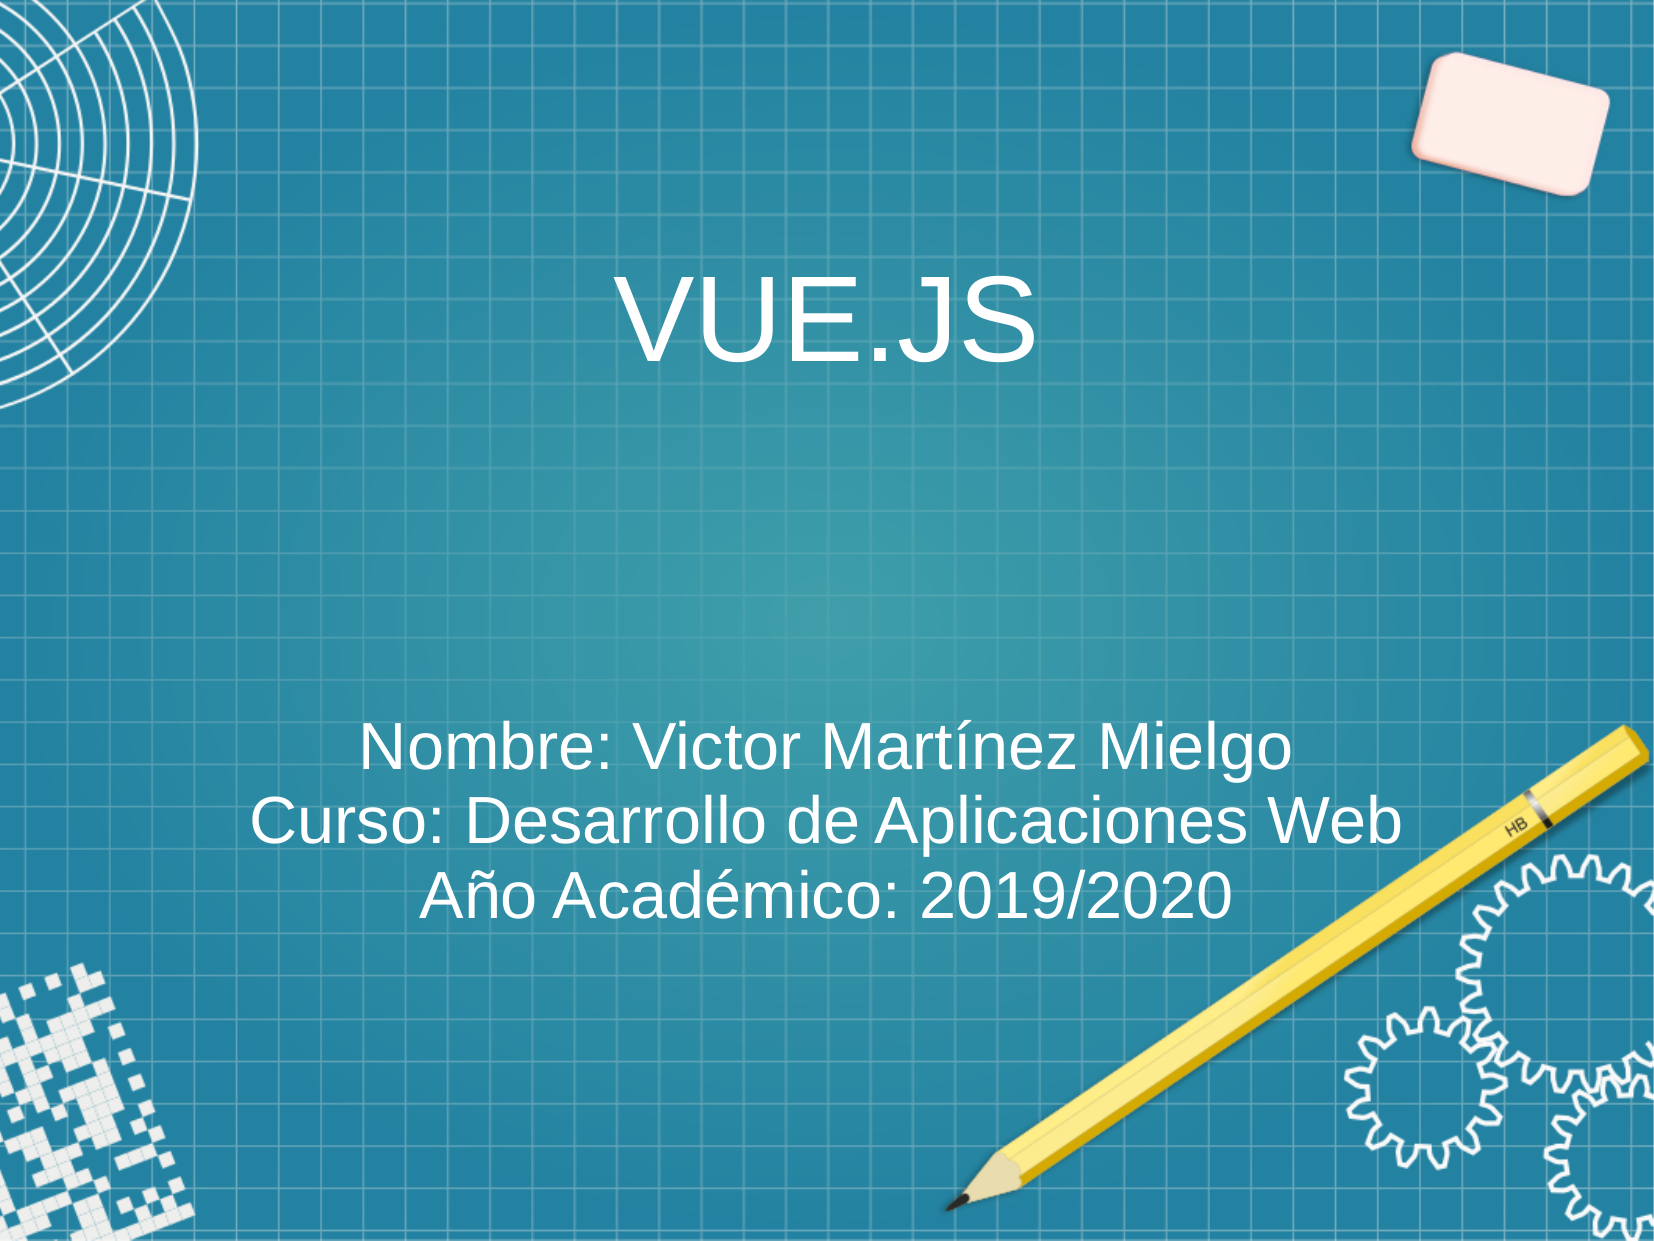

# VUE.JS
Nombre: Victor Martínez Mielgo
Curso: Desarrollo de Aplicaciones Web
Año Académico: 2019/2020